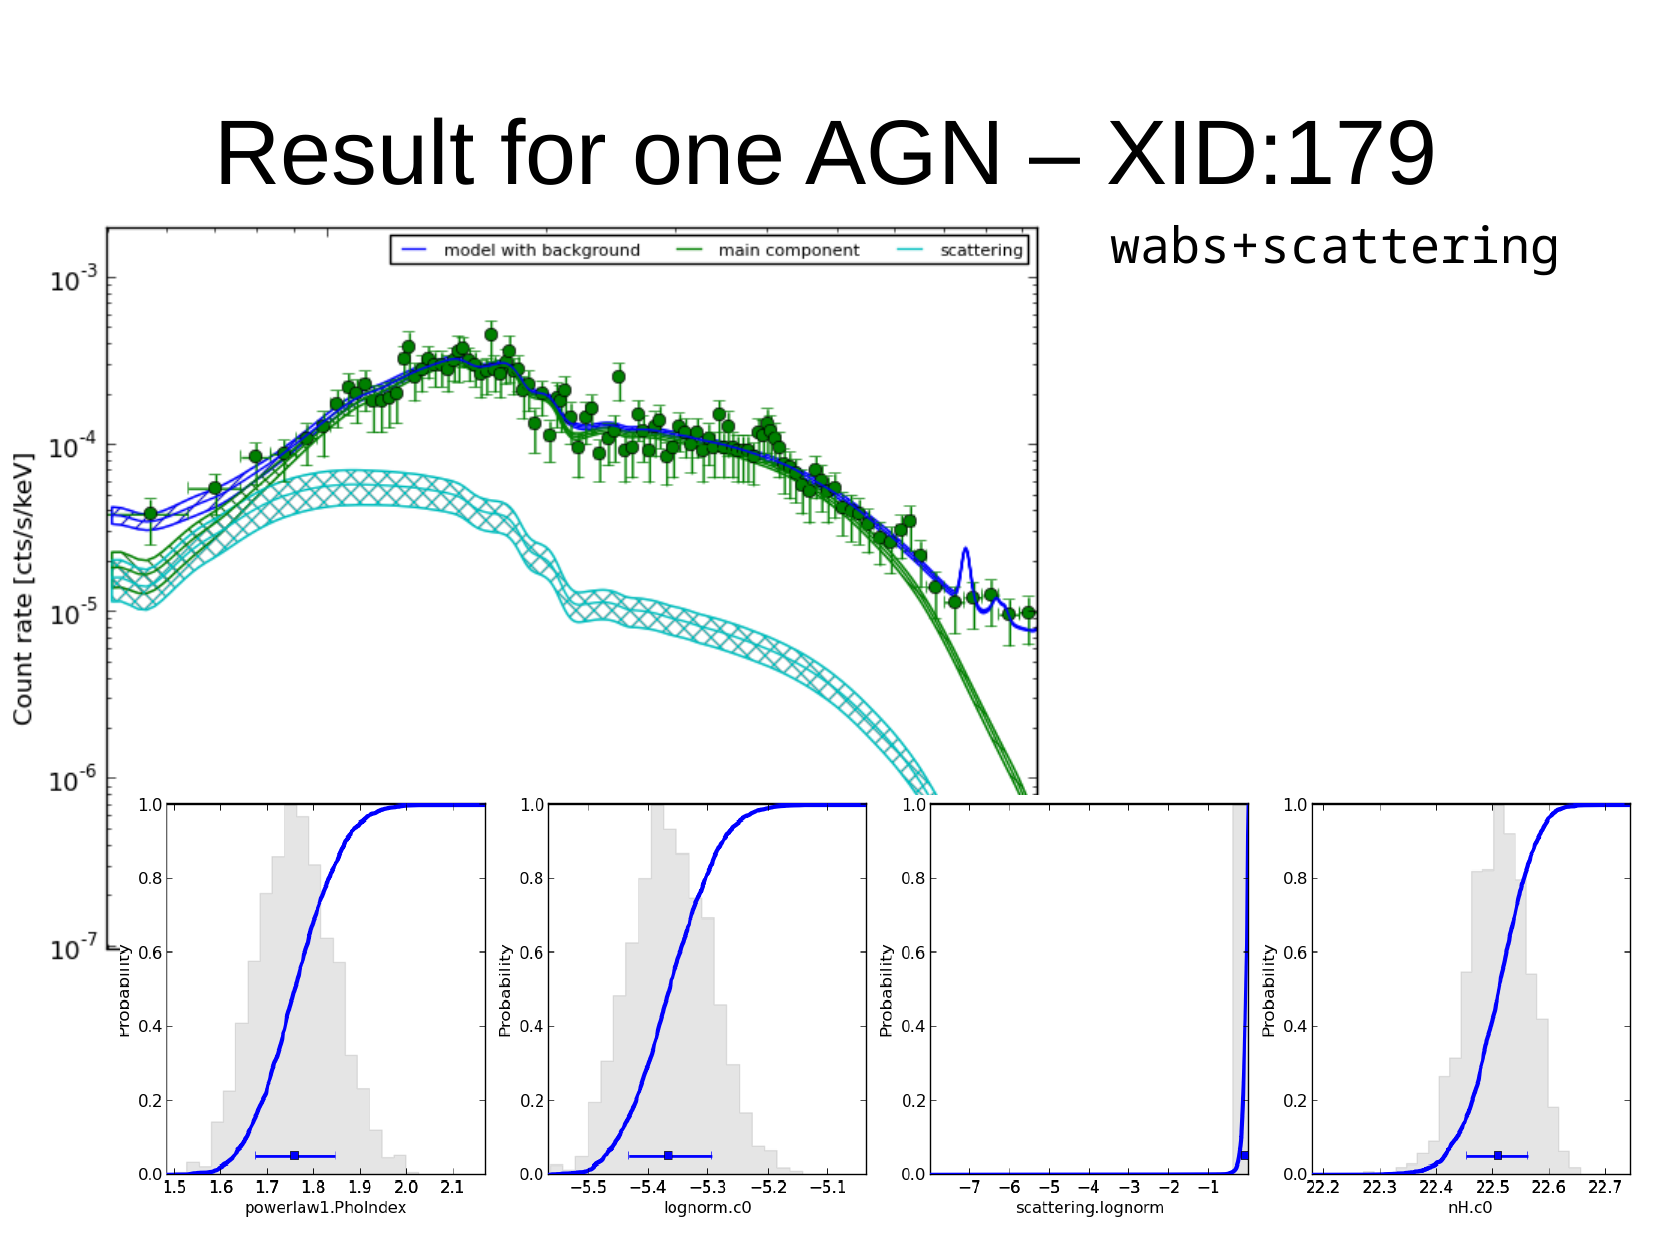

# Result for one AGN – XID:179
wabs+scattering